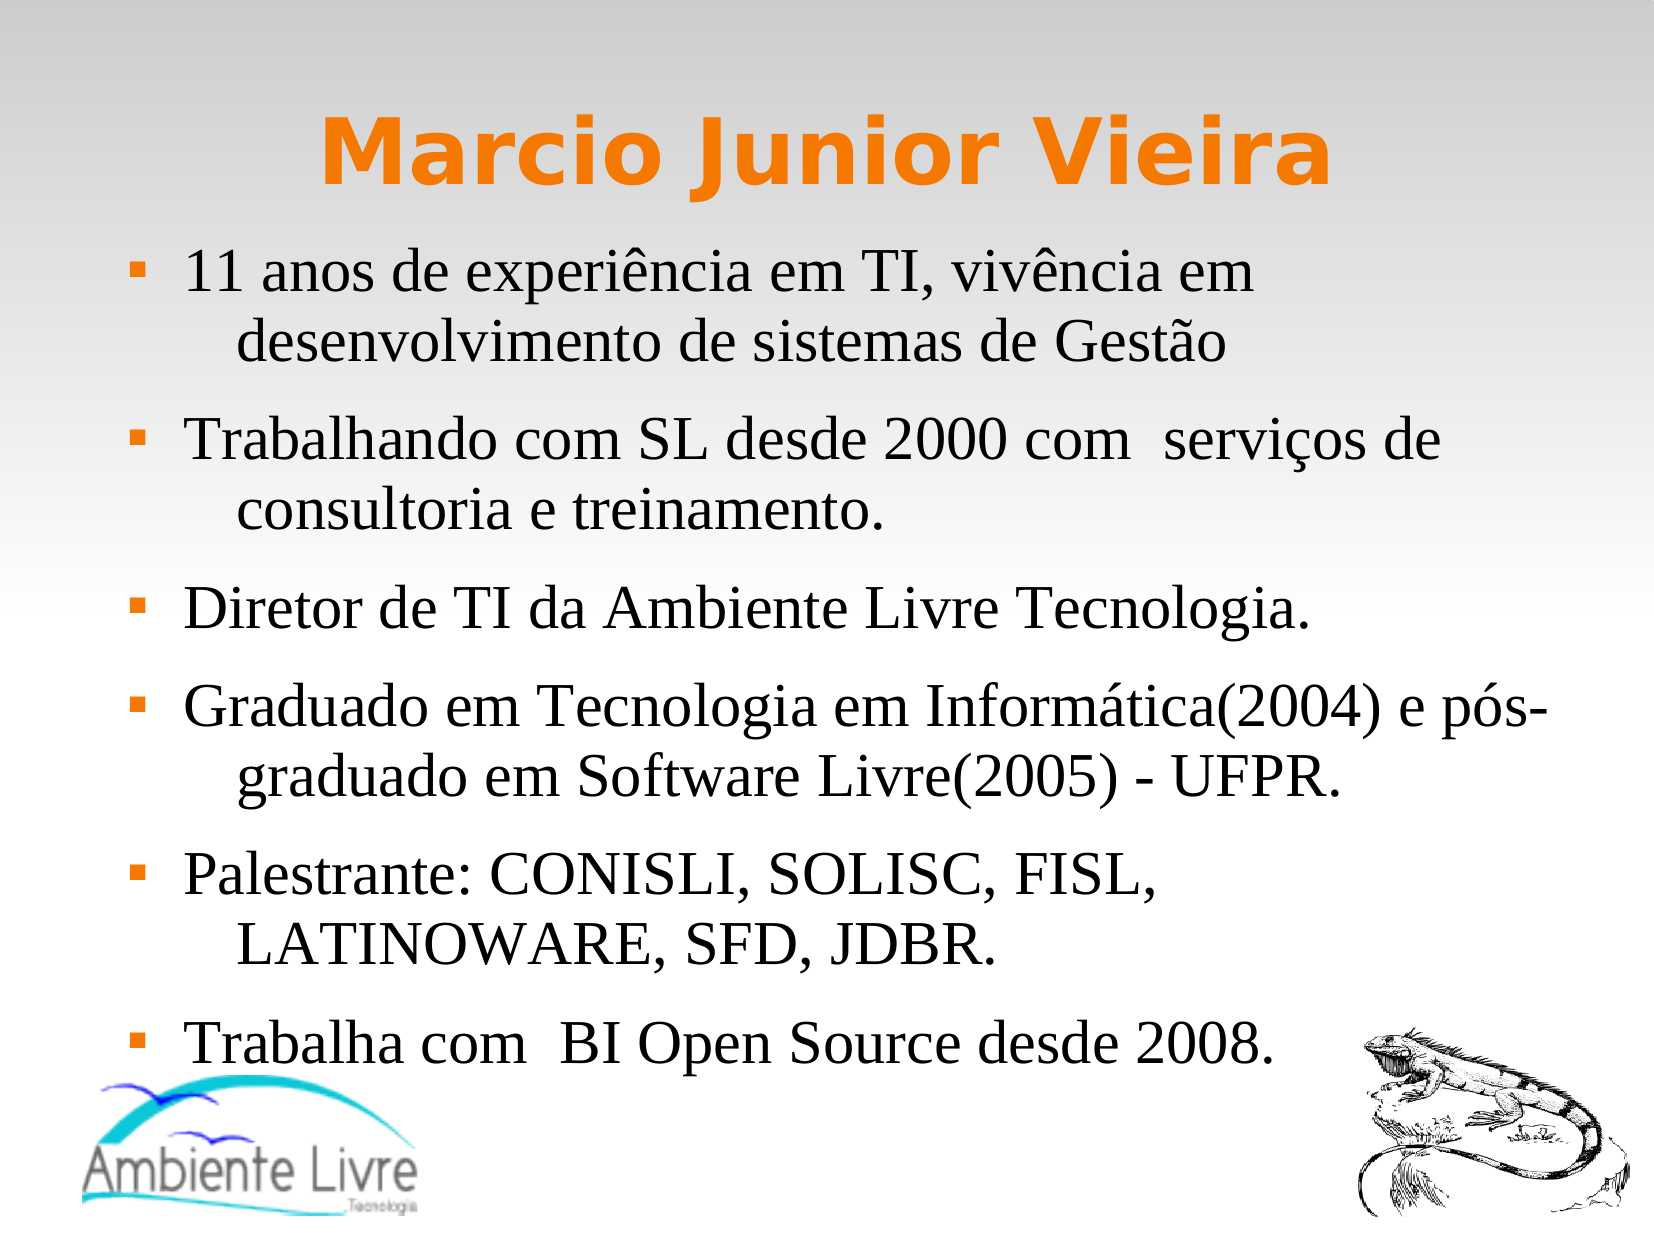

# Marcio Junior Vieira
11 anos de experiência em TI, vivência em desenvolvimento de sistemas de Gestão
Trabalhando com SL desde 2000 com serviços de consultoria e treinamento.
Diretor de TI da Ambiente Livre Tecnologia.
Graduado em Tecnologia em Informática(2004) e pós-graduado em Software Livre(2005) - UFPR.
Palestrante: CONISLI, SOLISC, FISL, LATINOWARE, SFD, JDBR.
Trabalha com BI Open Source desde 2008.